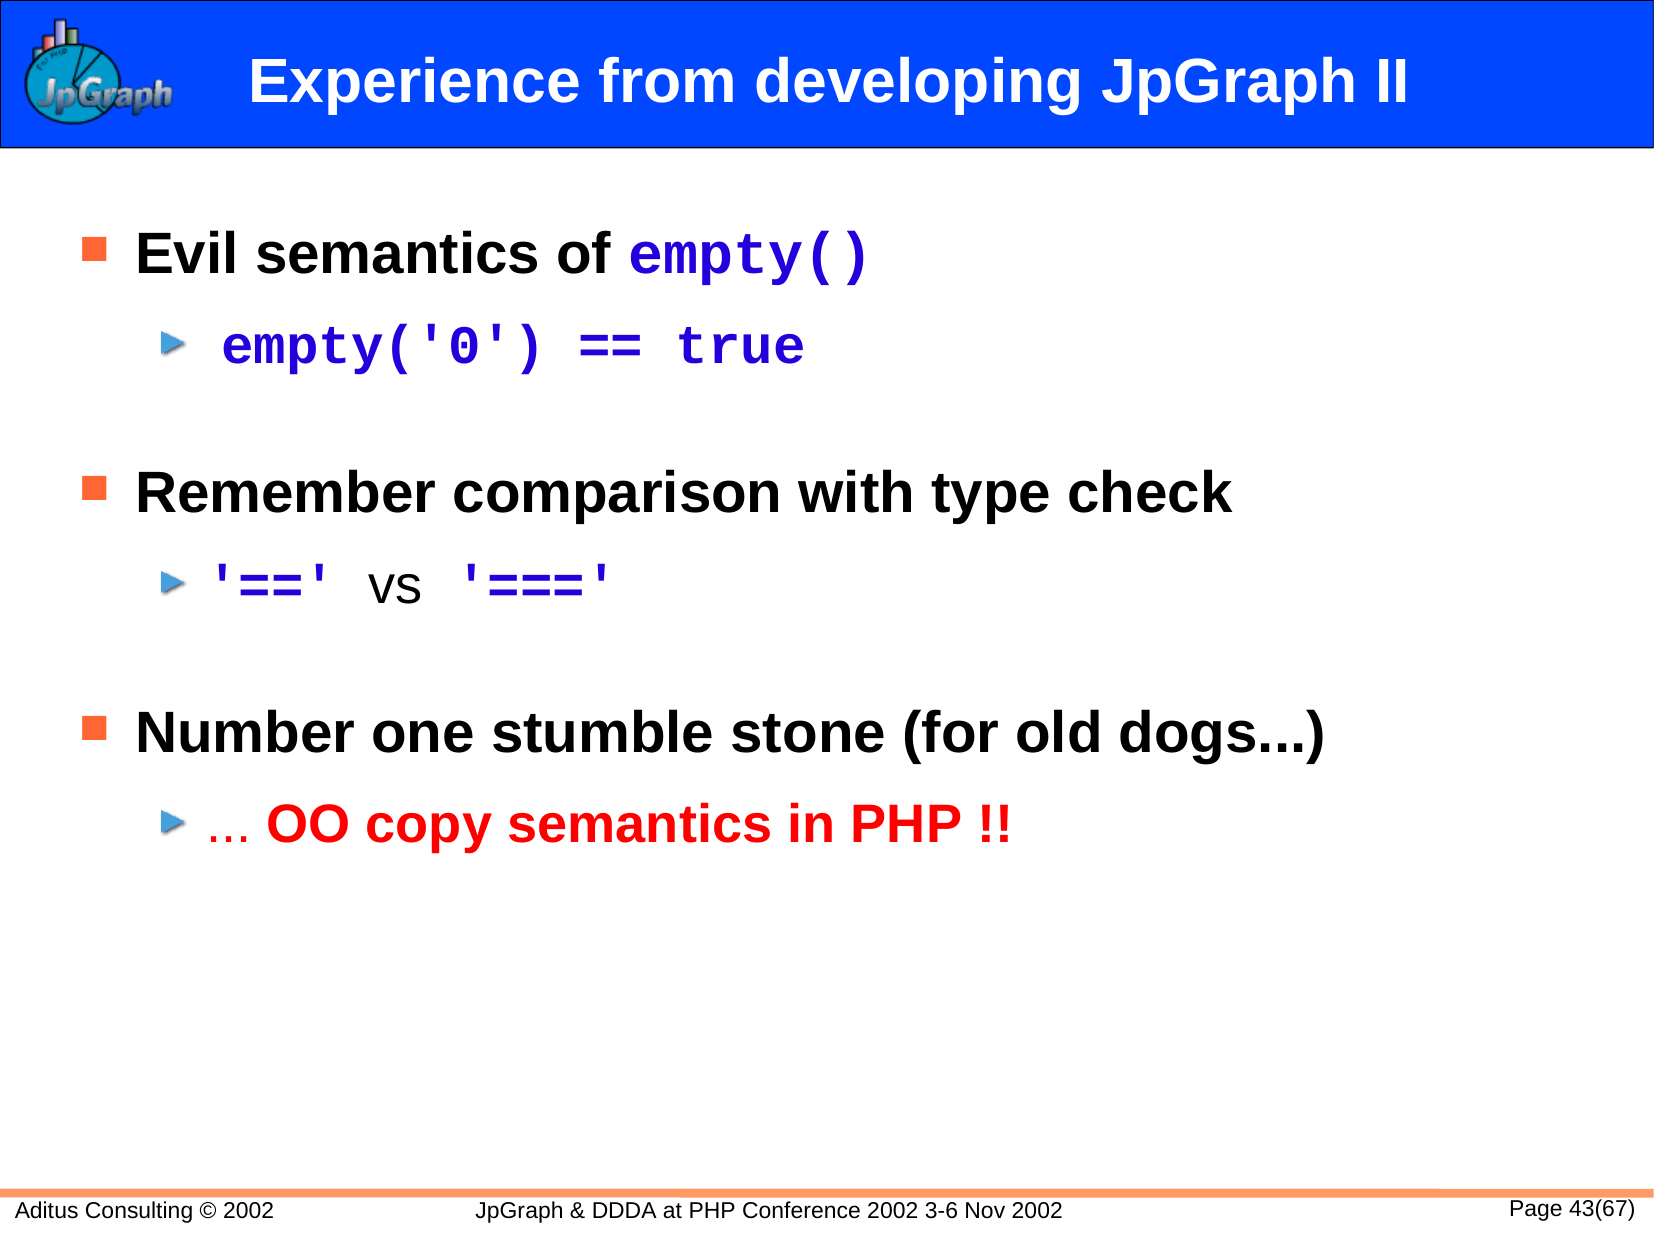

# Experience from developing JpGraph II
Evil semantics of empty()
 empty('0') == true
Remember comparison with type check
'==' vs '==='
Number one stumble stone (for old dogs...)
... OO copy semantics in PHP !!